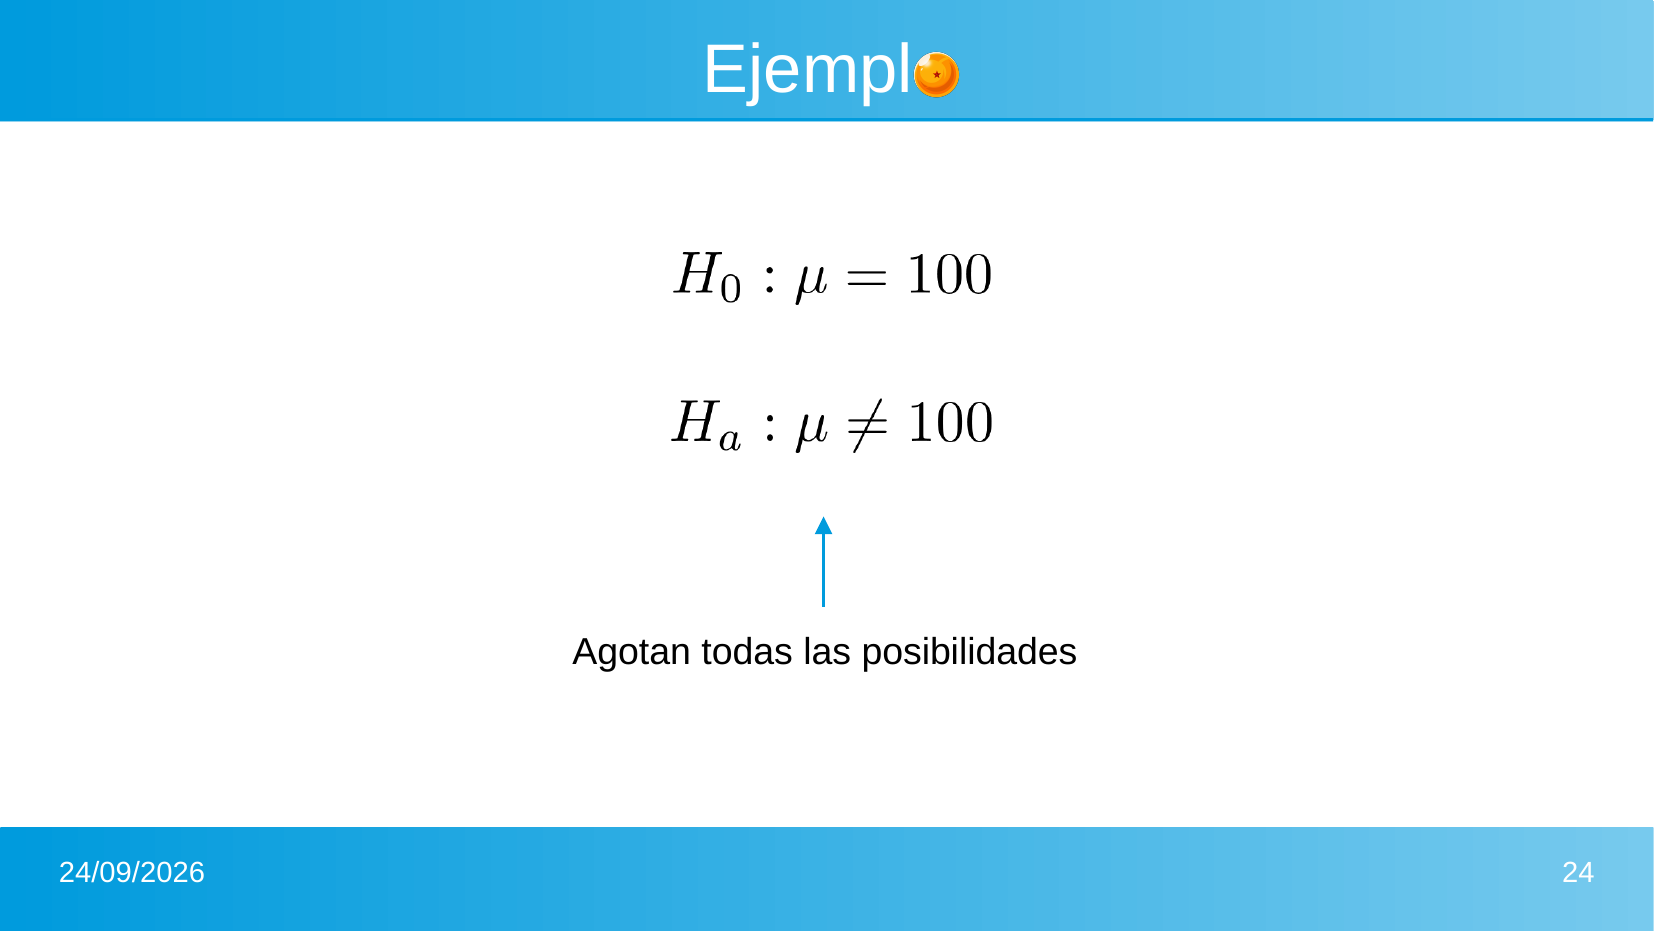

# Ejempl
Agotan todas las posibilidades
24